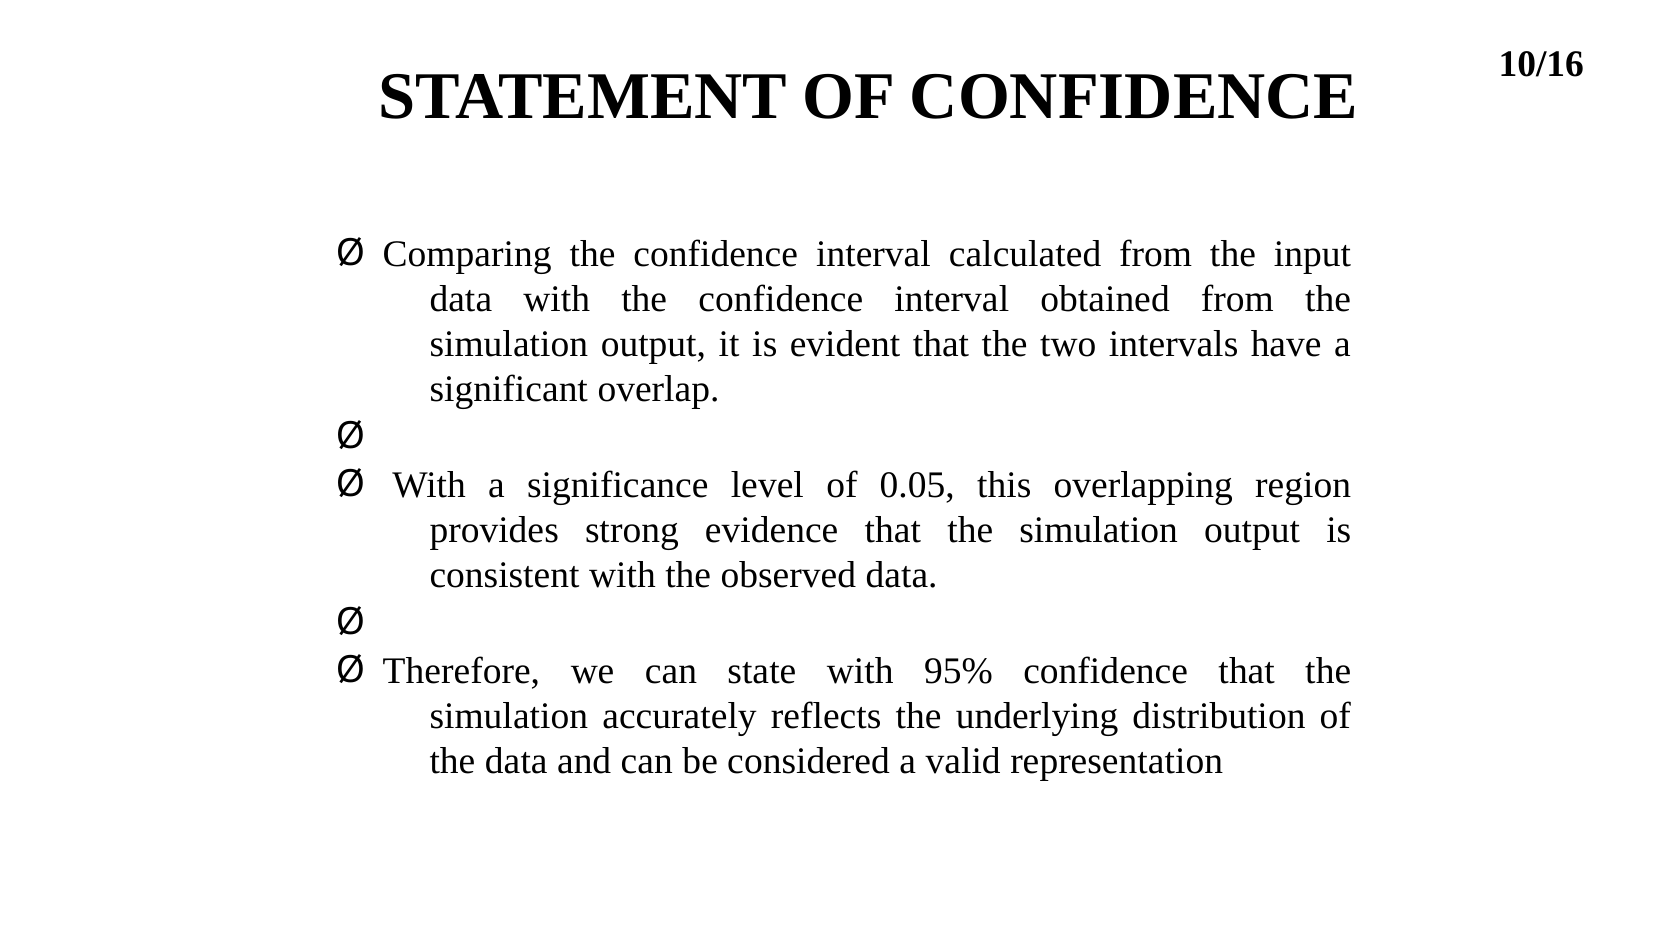

10/16
STATEMENT OF CONFIDENCE
Comparing the confidence interval calculated from the input data with the confidence interval obtained from the simulation output, it is evident that the two intervals have a significant overlap.
 With a significance level of 0.05, this overlapping region provides strong evidence that the simulation output is consistent with the observed data.
Therefore, we can state with 95% confidence that the simulation accurately reflects the underlying distribution of the data and can be considered a valid representation